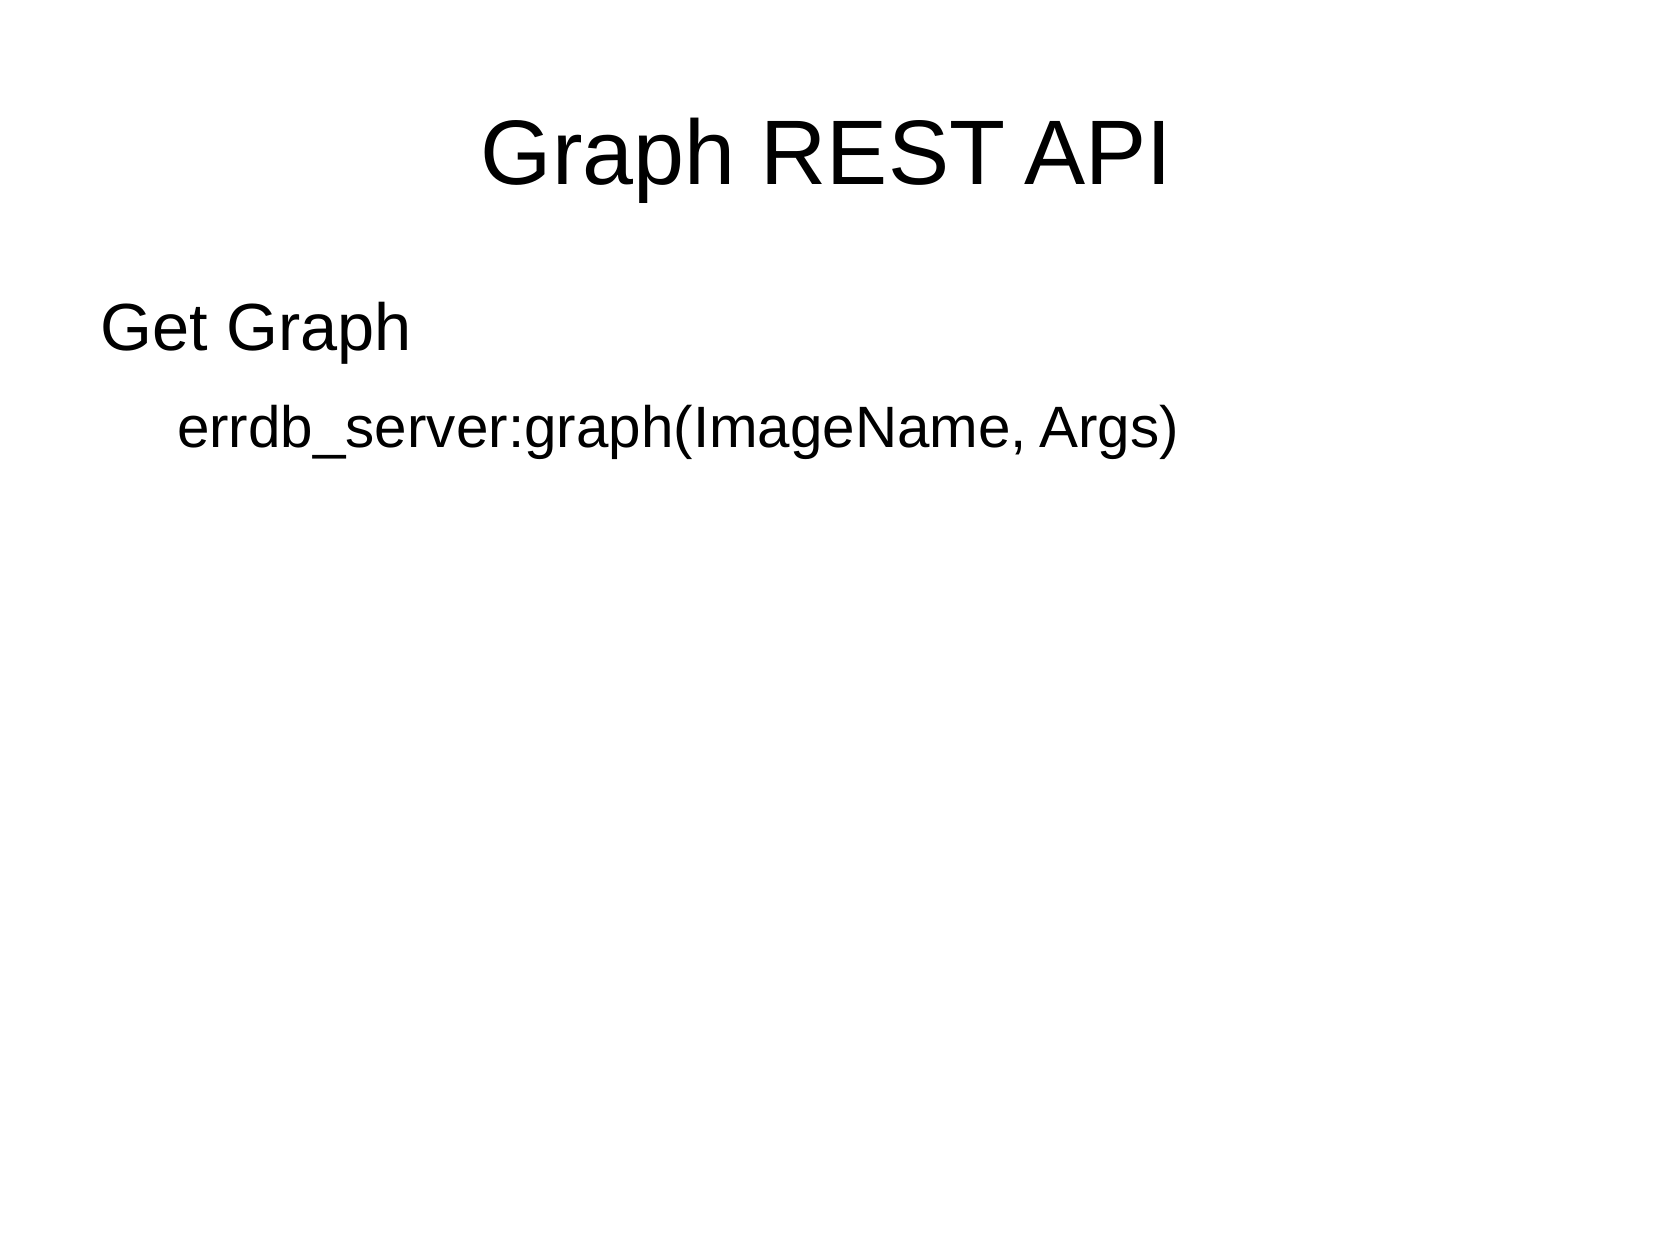

# Graph REST API
Get Graph
errdb_server:graph(ImageName, Args)